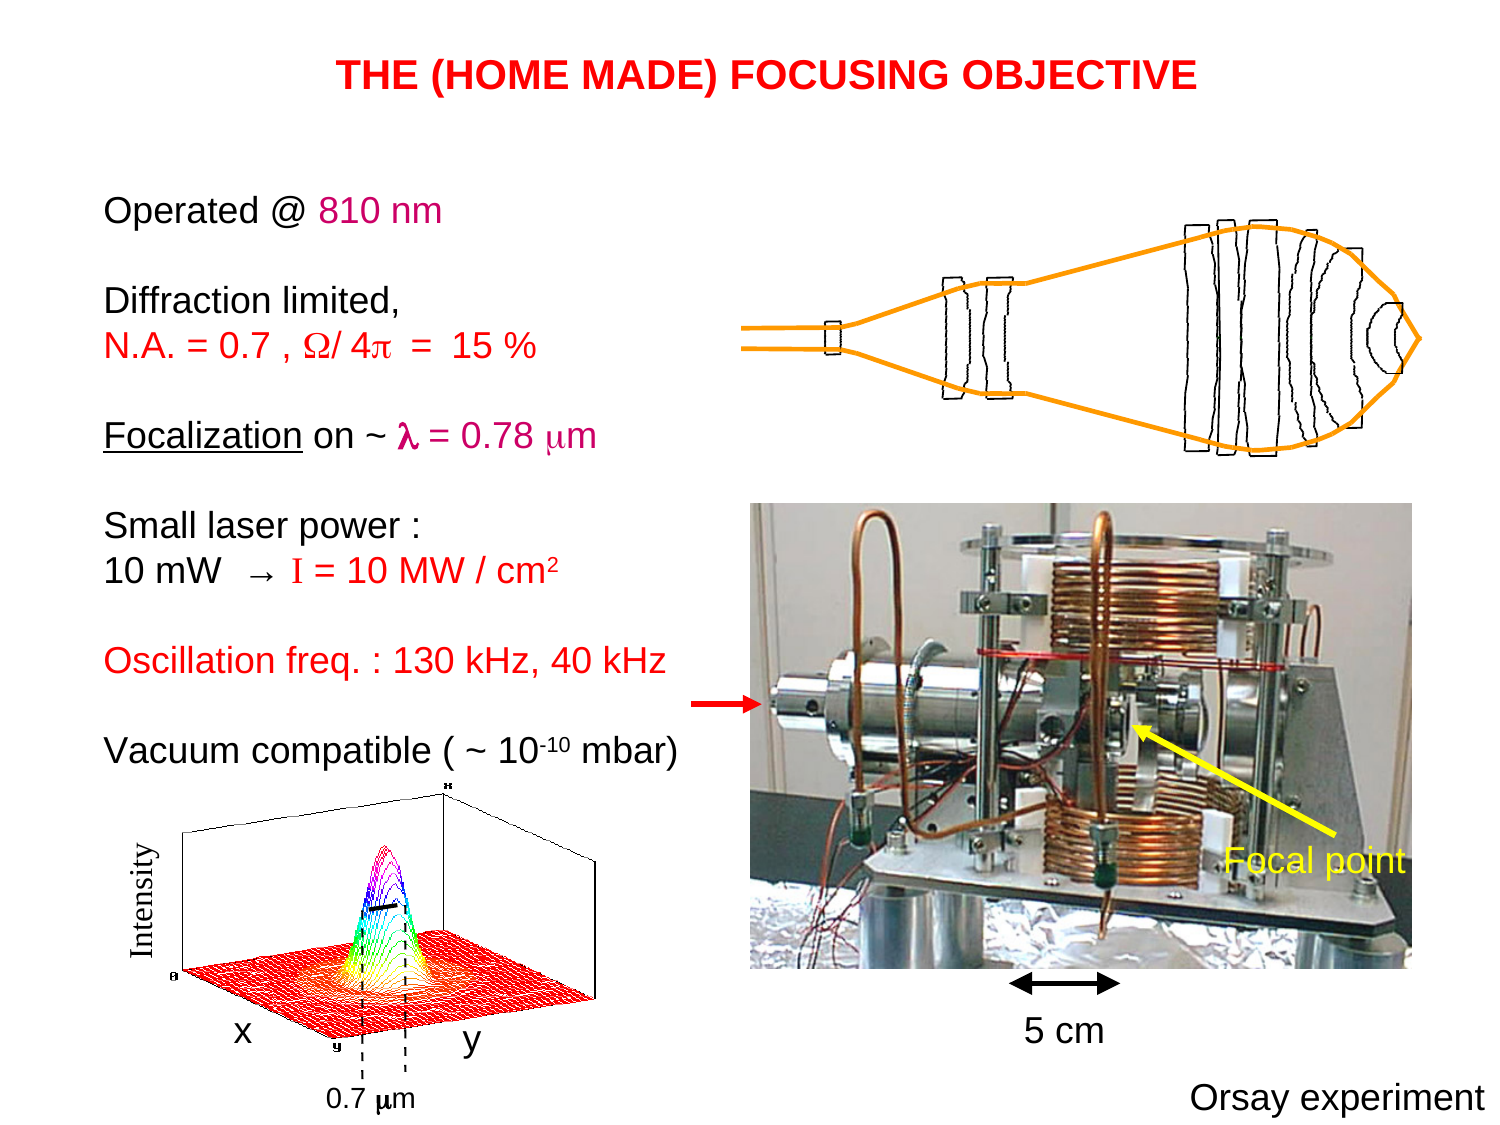

THE (HOME MADE) FOCUSING OBJECTIVE
Operated @ 810 nm
Diffraction limited,
N.A. = 0.7 , 4=15 %
Focalization on ~  = 0.78 m
Small laser power :
10 mW → I = 10 MW / cm2
Oscillation freq. : 130 kHz, 40 kHz
Vacuum compatible ( ~ 10-10 mbar)
Intensity
x
y
0.7 m
Focal point
5 cm
Orsay experiment